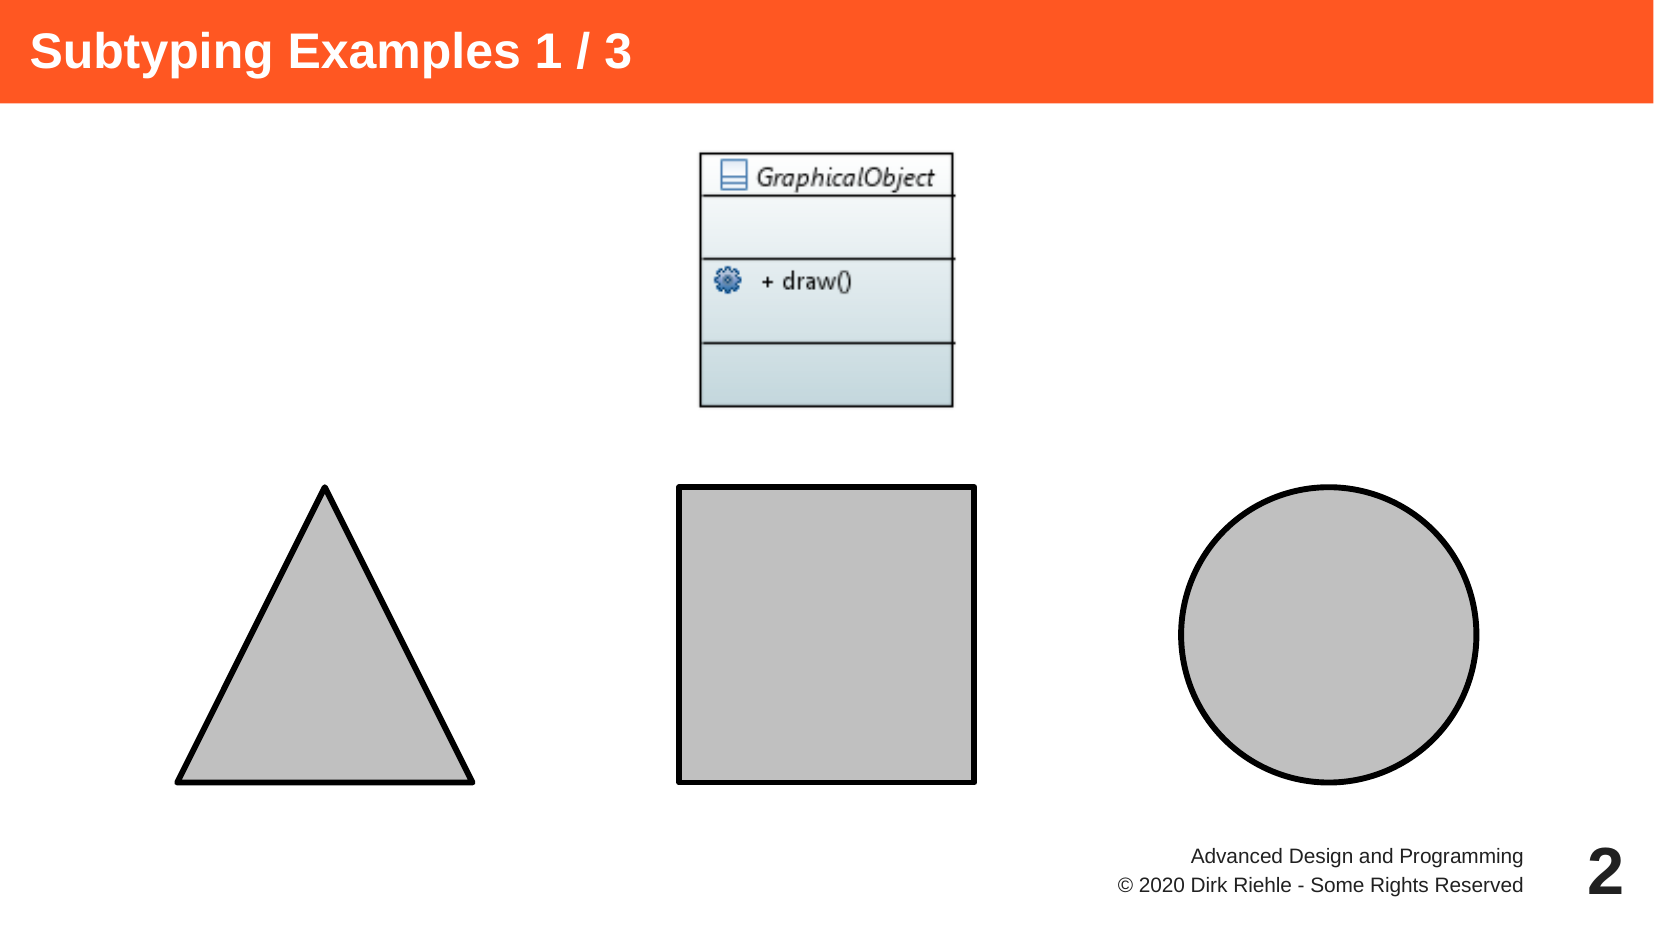

# Subtyping Examples 1 / 3
Advanced Design and Programming
2
© 2020 Dirk Riehle - Some Rights Reserved